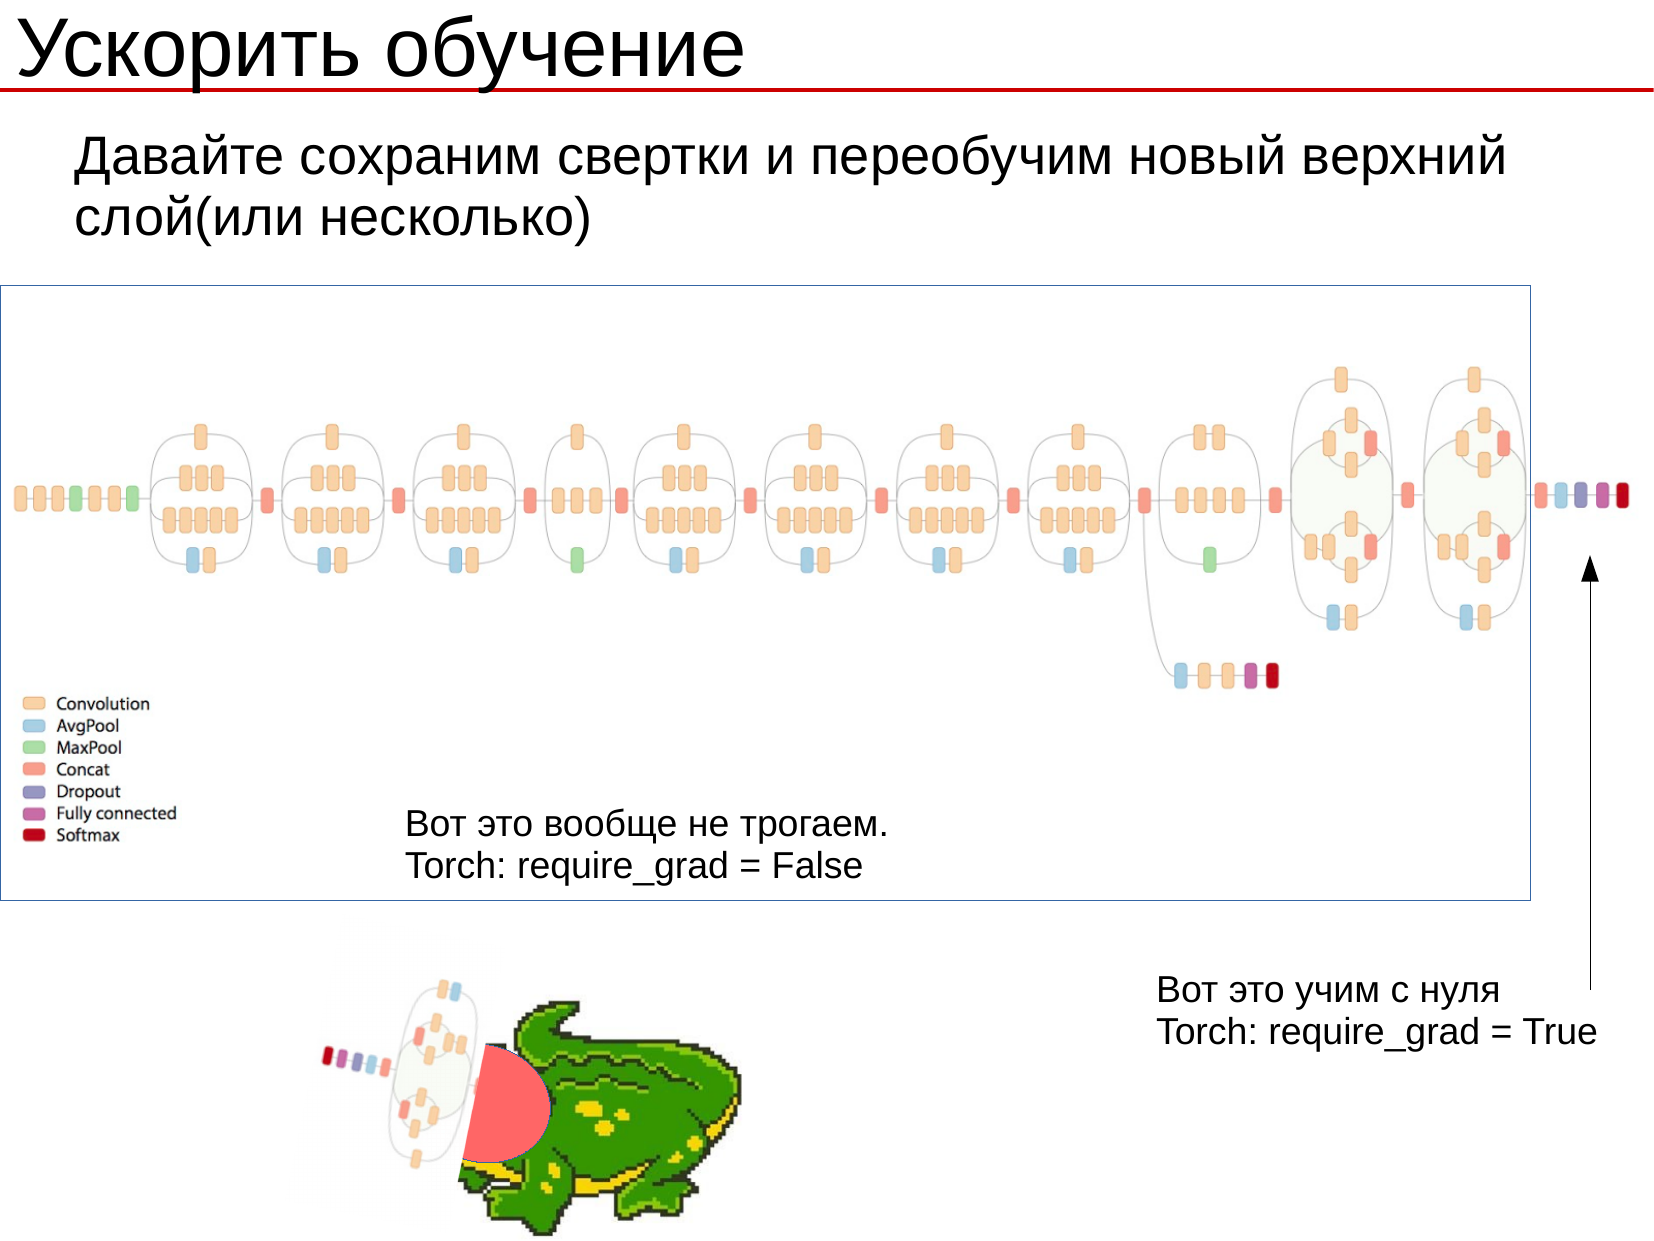

# Ускорить обучение
Давайте сохраним свертки и переобучим новый верхний слой(или несколько)
Вот это вообще не трогаем.
Torch: require_grad = False
Вот это учим с нуля
Torch: require_grad = True